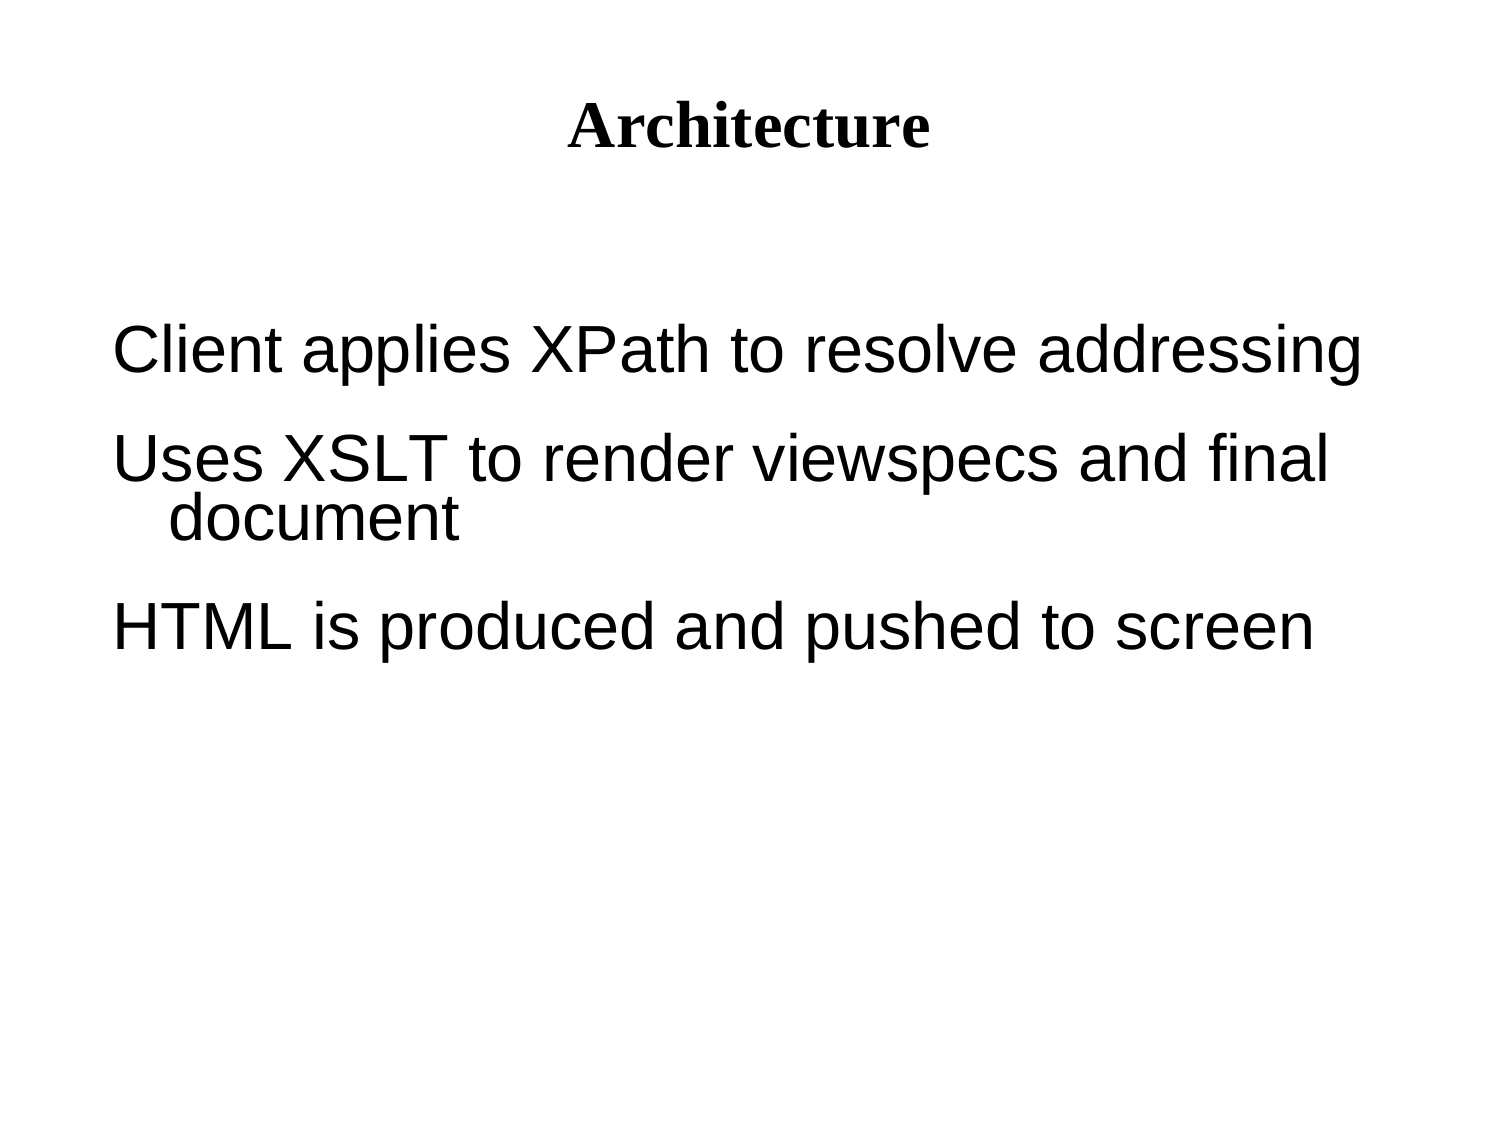

# Architecture
Client applies XPath to resolve addressing
Uses XSLT to render viewspecs and final document
HTML is produced and pushed to screen